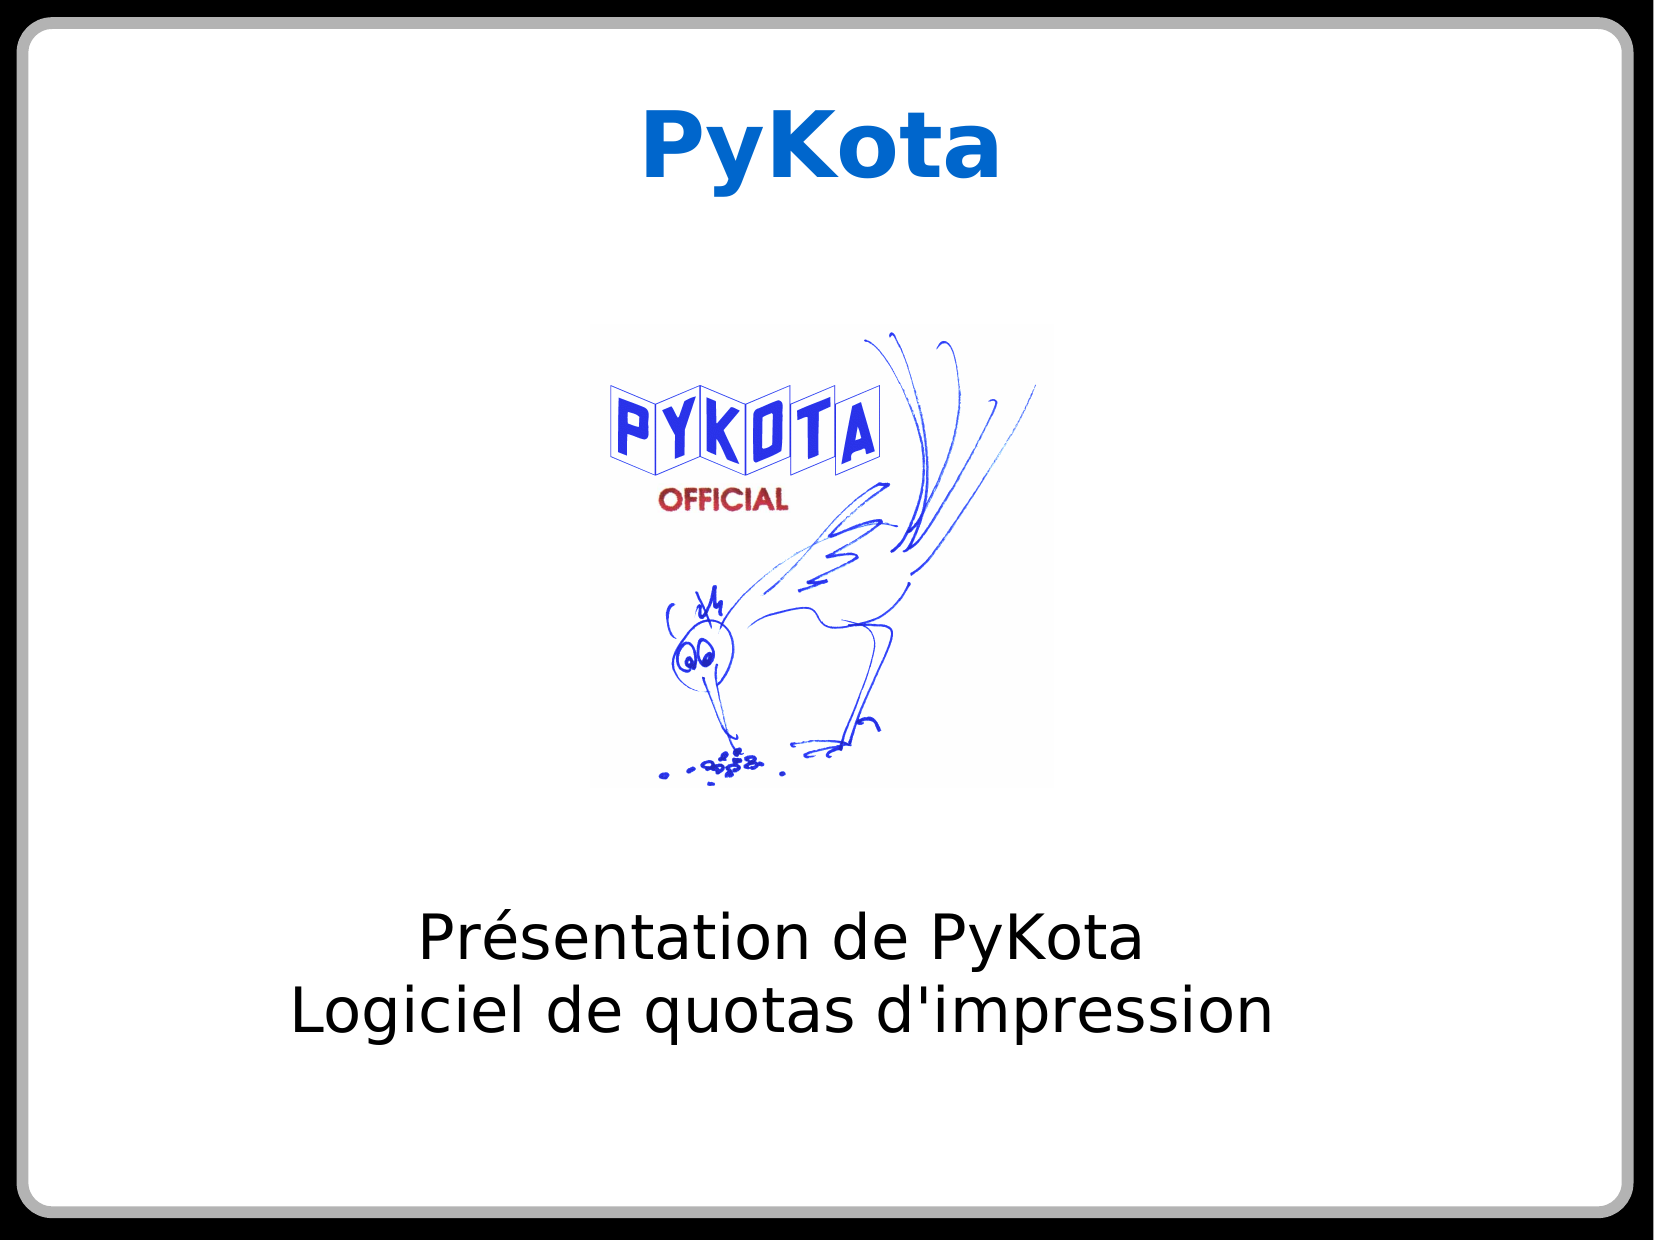

# PyKota
Présentation de PyKota
Logiciel de quotas d'impression